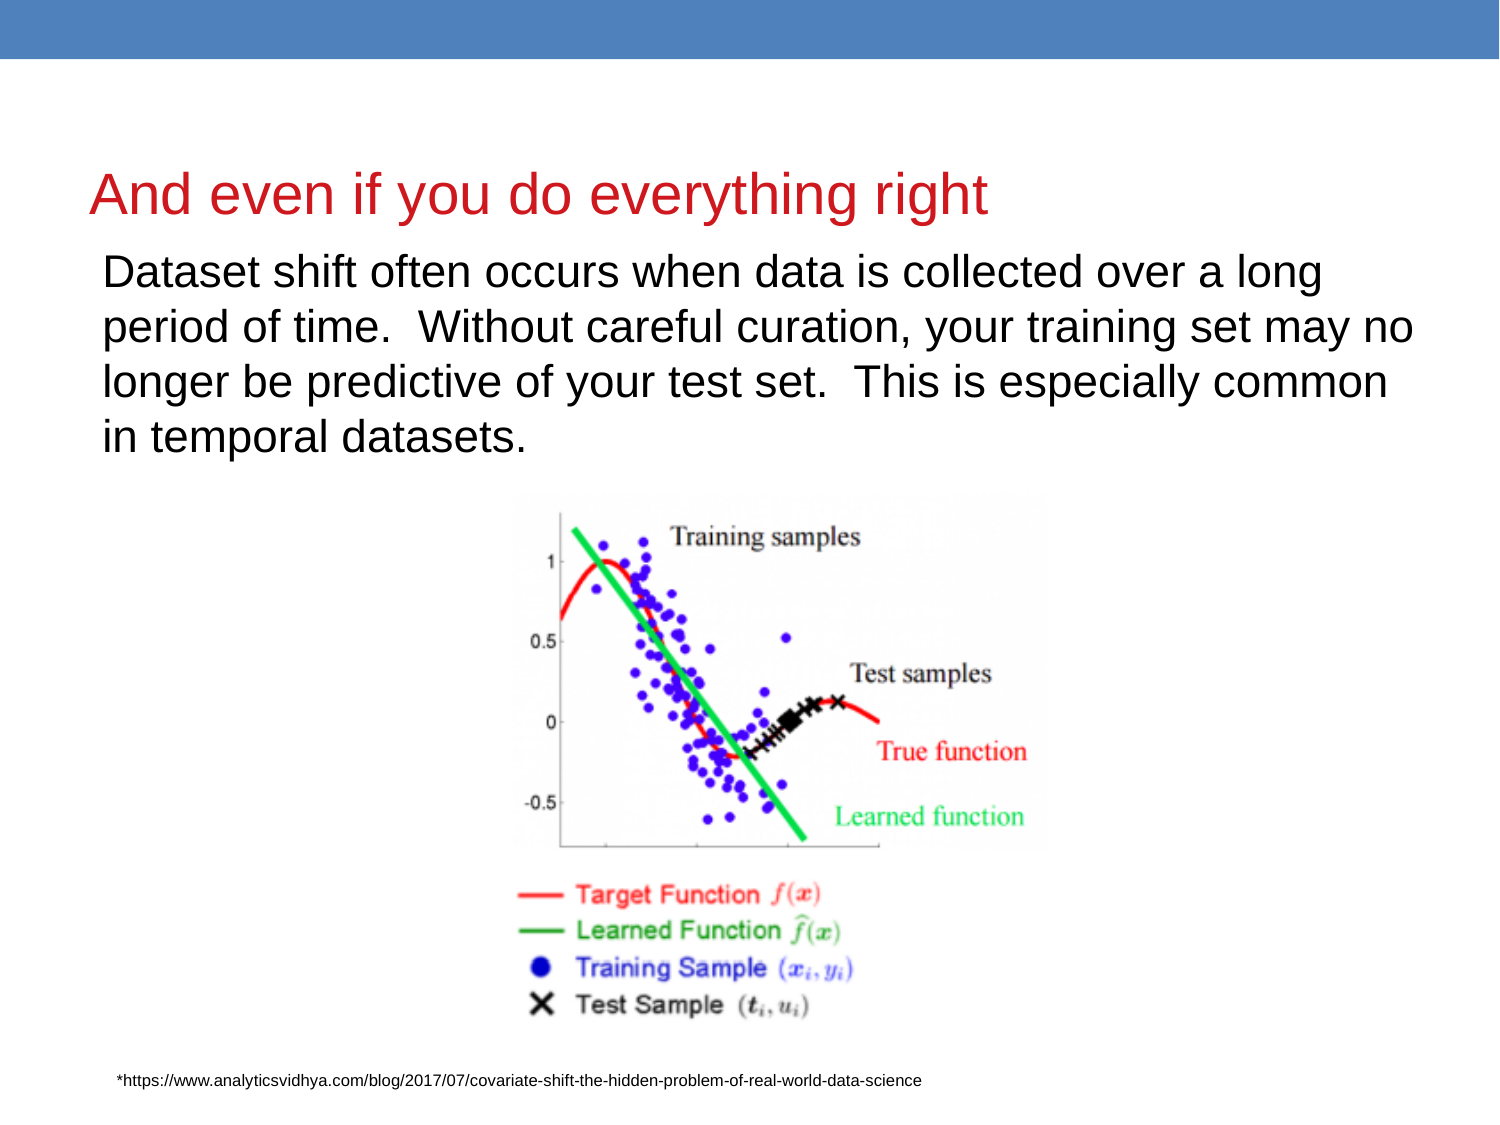

And even if you do everything right
Dataset shift often occurs when data is collected over a long period of time. Without careful curation, your training set may no longer be predictive of your test set. This is especially common in temporal datasets.
*https://www.analyticsvidhya.com/blog/2017/07/covariate-shift-the-hidden-problem-of-real-world-data-science